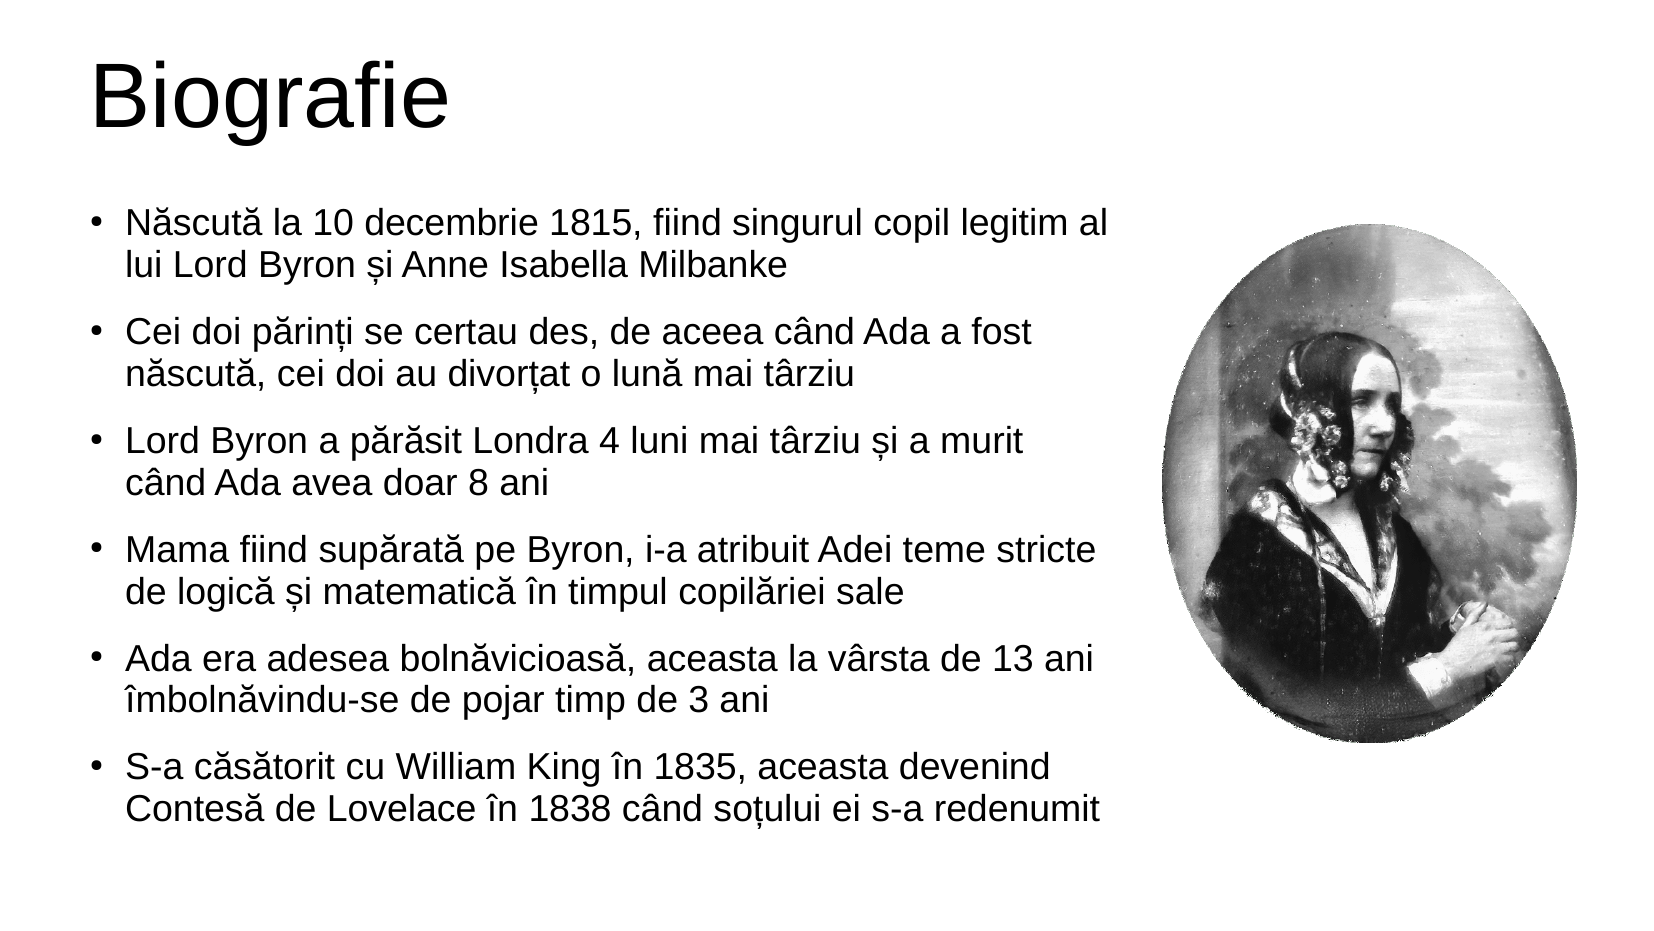

Biografie
Născută la 10 decembrie 1815, fiind singurul copil legitim al lui Lord Byron și Anne Isabella Milbanke
Cei doi părinți se certau des, de aceea când Ada a fost născută, cei doi au divorțat o lună mai târziu
Lord Byron a părăsit Londra 4 luni mai târziu și a murit când Ada avea doar 8 ani
Mama fiind supărată pe Byron, i-a atribuit Adei teme stricte de logică și matematică în timpul copilăriei sale
Ada era adesea bolnăvicioasă, aceasta la vârsta de 13 ani îmbolnăvindu-se de pojar timp de 3 ani
S-a căsătorit cu William King în 1835, aceasta devenind Contesă de Lovelace în 1838 când soțului ei s-a redenumit